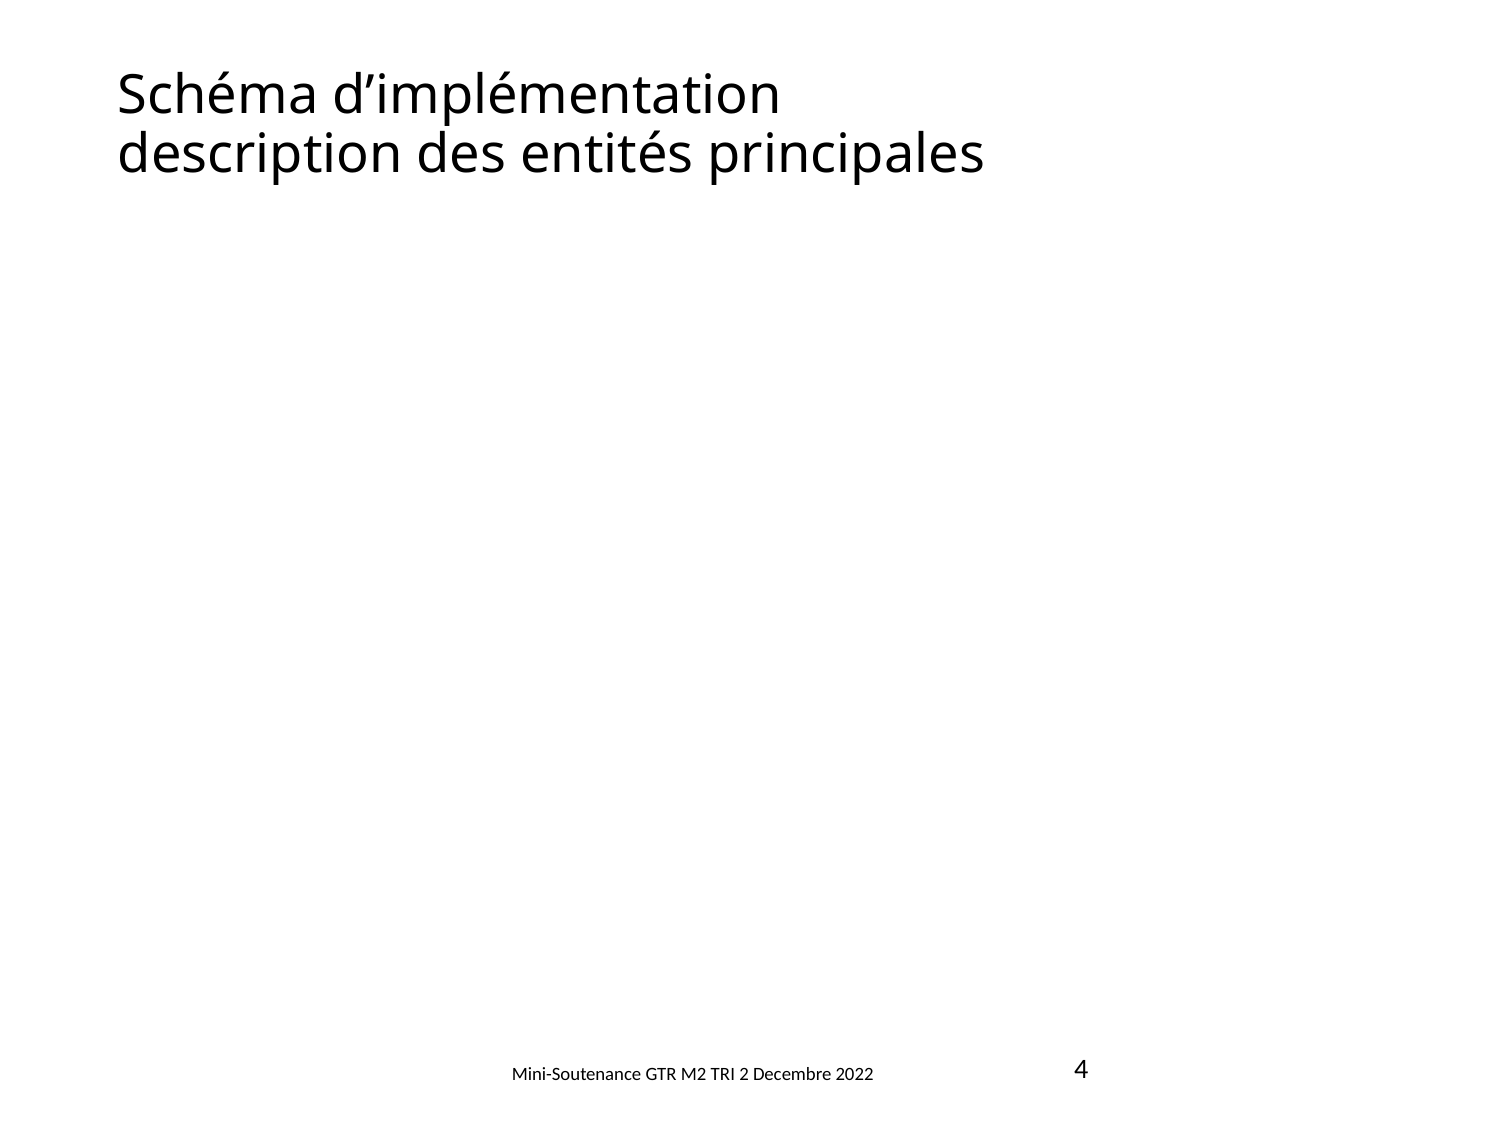

# Schéma d’implémentation description des entités principales
Mini Soutenance Master 2 TRI 02 Decembre 2022
4